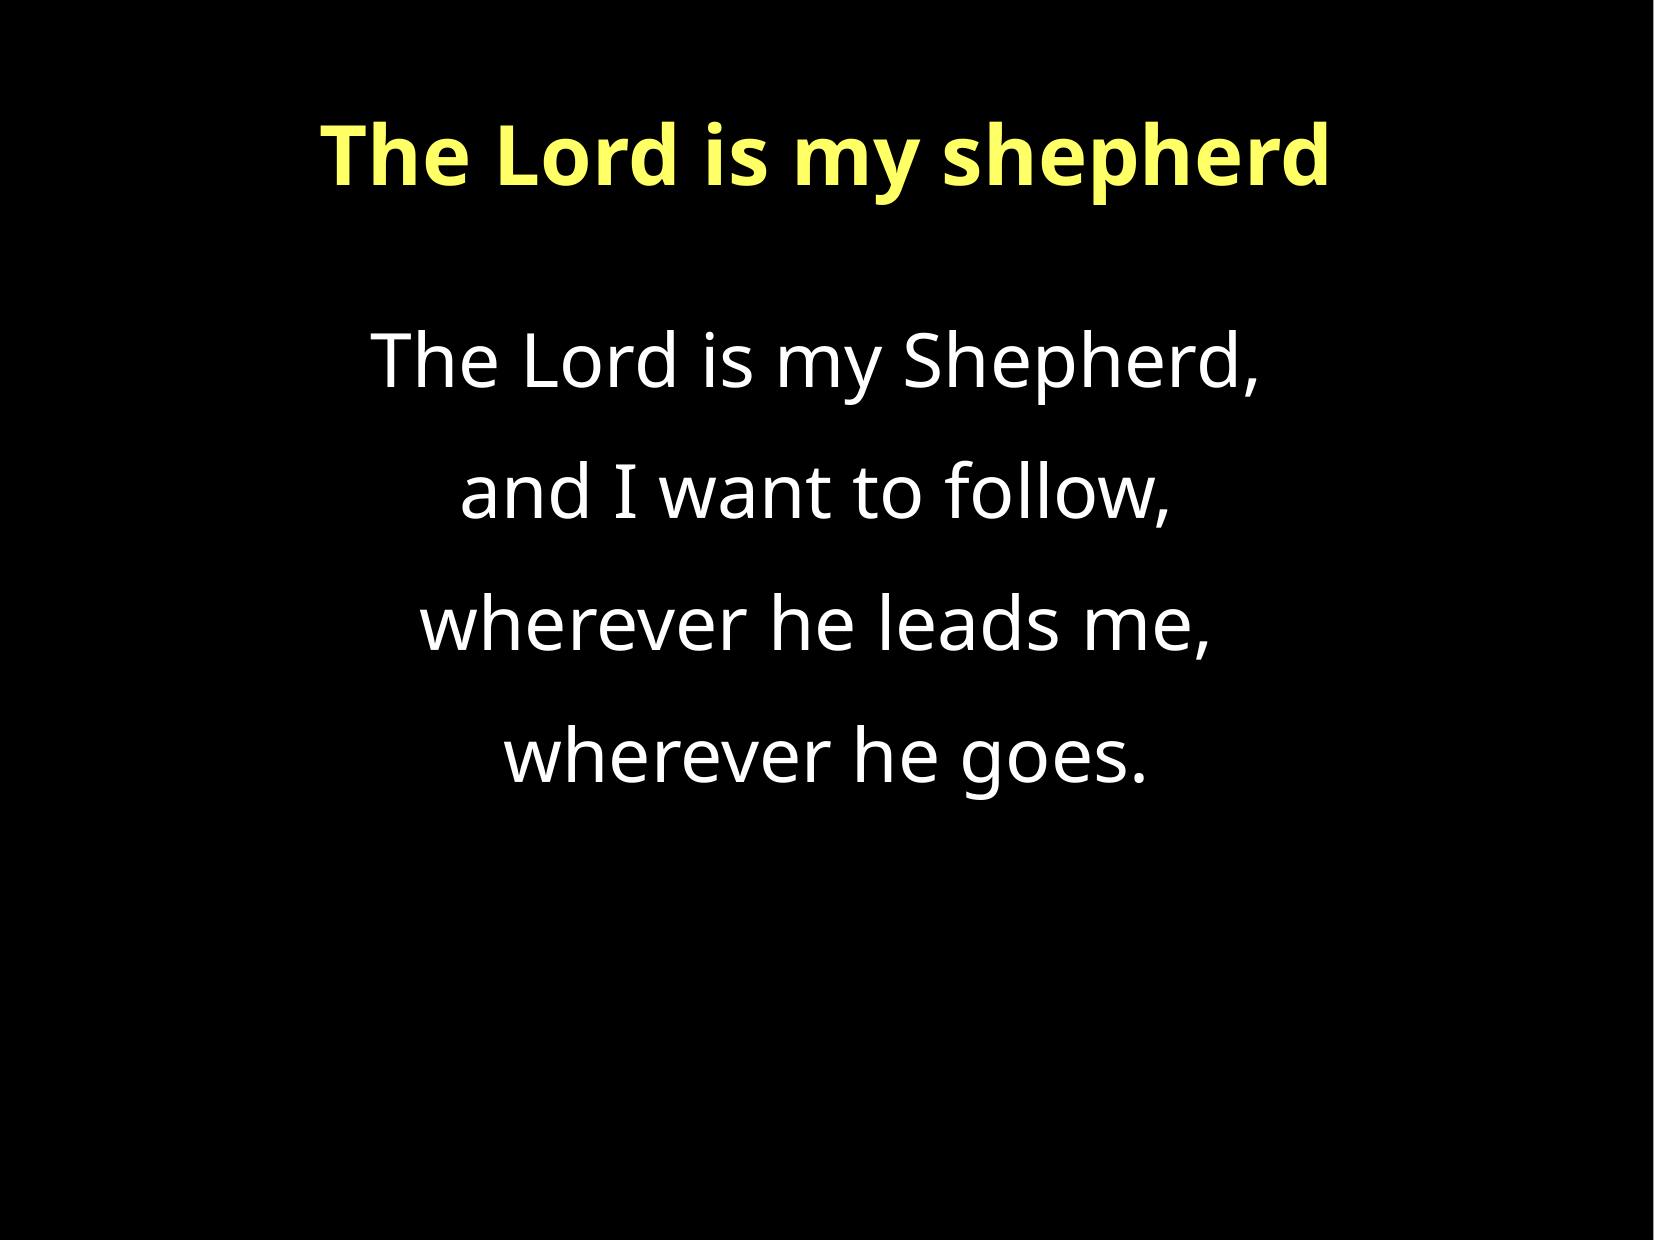

# The Lord is my shepherd
The Lord is my Shepherd,
and I want to follow,
wherever he leads me,
wherever he goes.